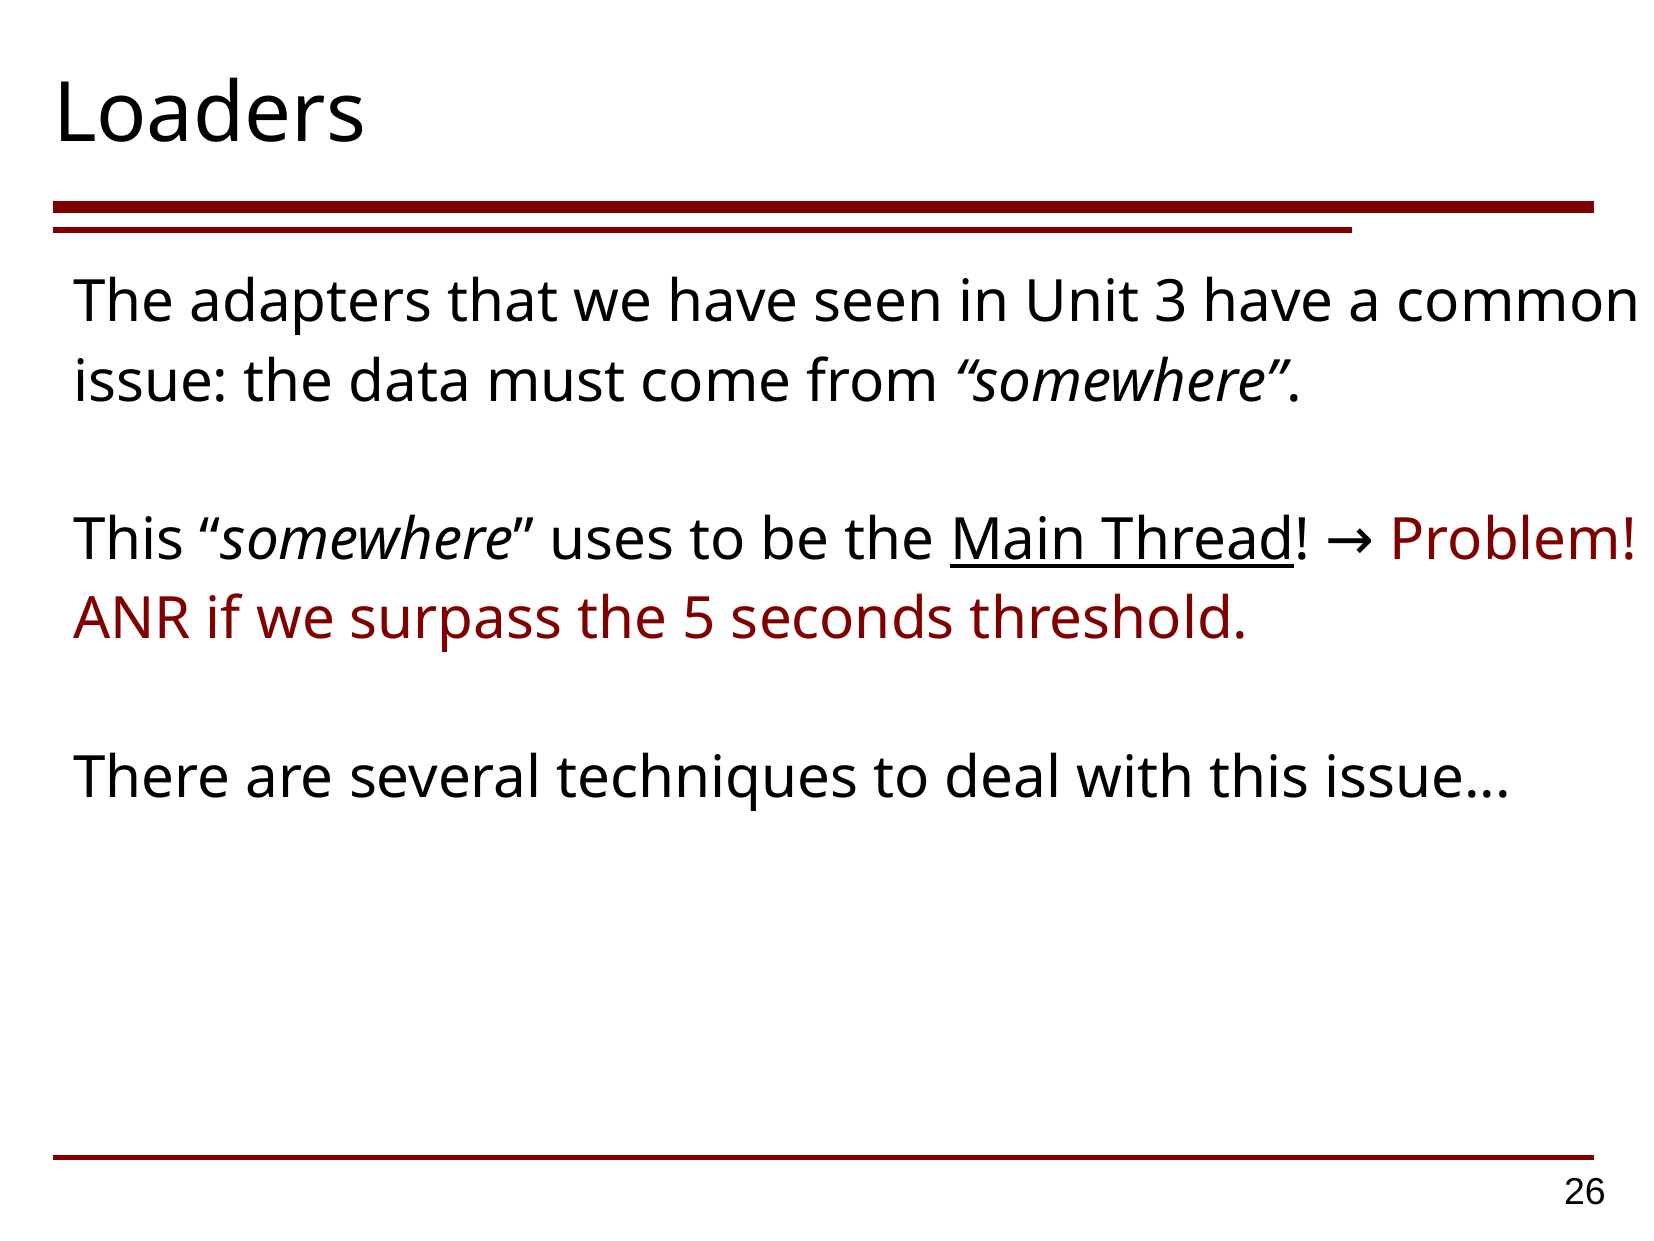

# Loaders
The adapters that we have seen in Unit 3 have a common
issue: the data must come from “somewhere”.
This “somewhere” uses to be the Main Thread! → Problem!
ANR if we surpass the 5 seconds threshold.
There are several techniques to deal with this issue...